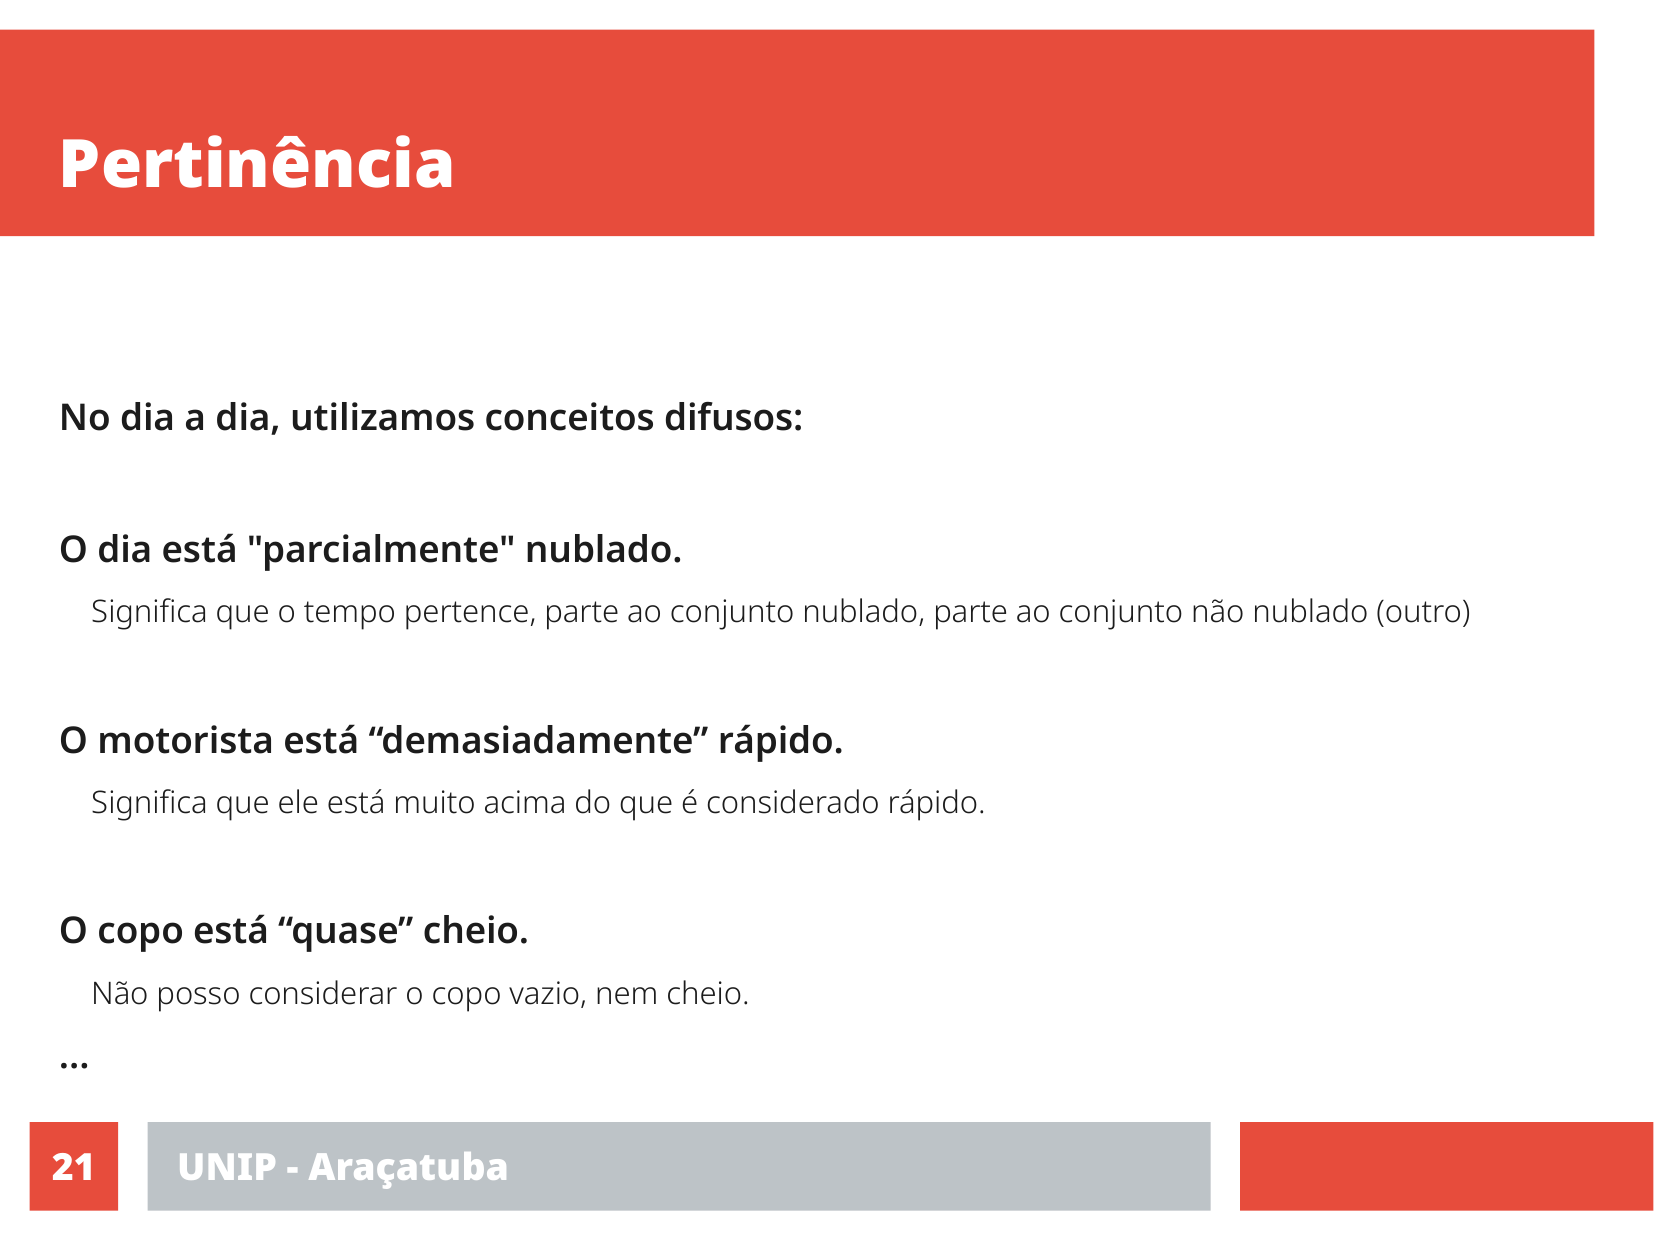

# Pertinência
No dia a dia, utilizamos conceitos difusos:
O dia está "parcialmente" nublado.
Significa que o tempo pertence, parte ao conjunto nublado, parte ao conjunto não nublado (outro)
O motorista está “demasiadamente” rápido.
Significa que ele está muito acima do que é considerado rápido.
O copo está “quase” cheio.
Não posso considerar o copo vazio, nem cheio.
...
21
UNIP - Araçatuba